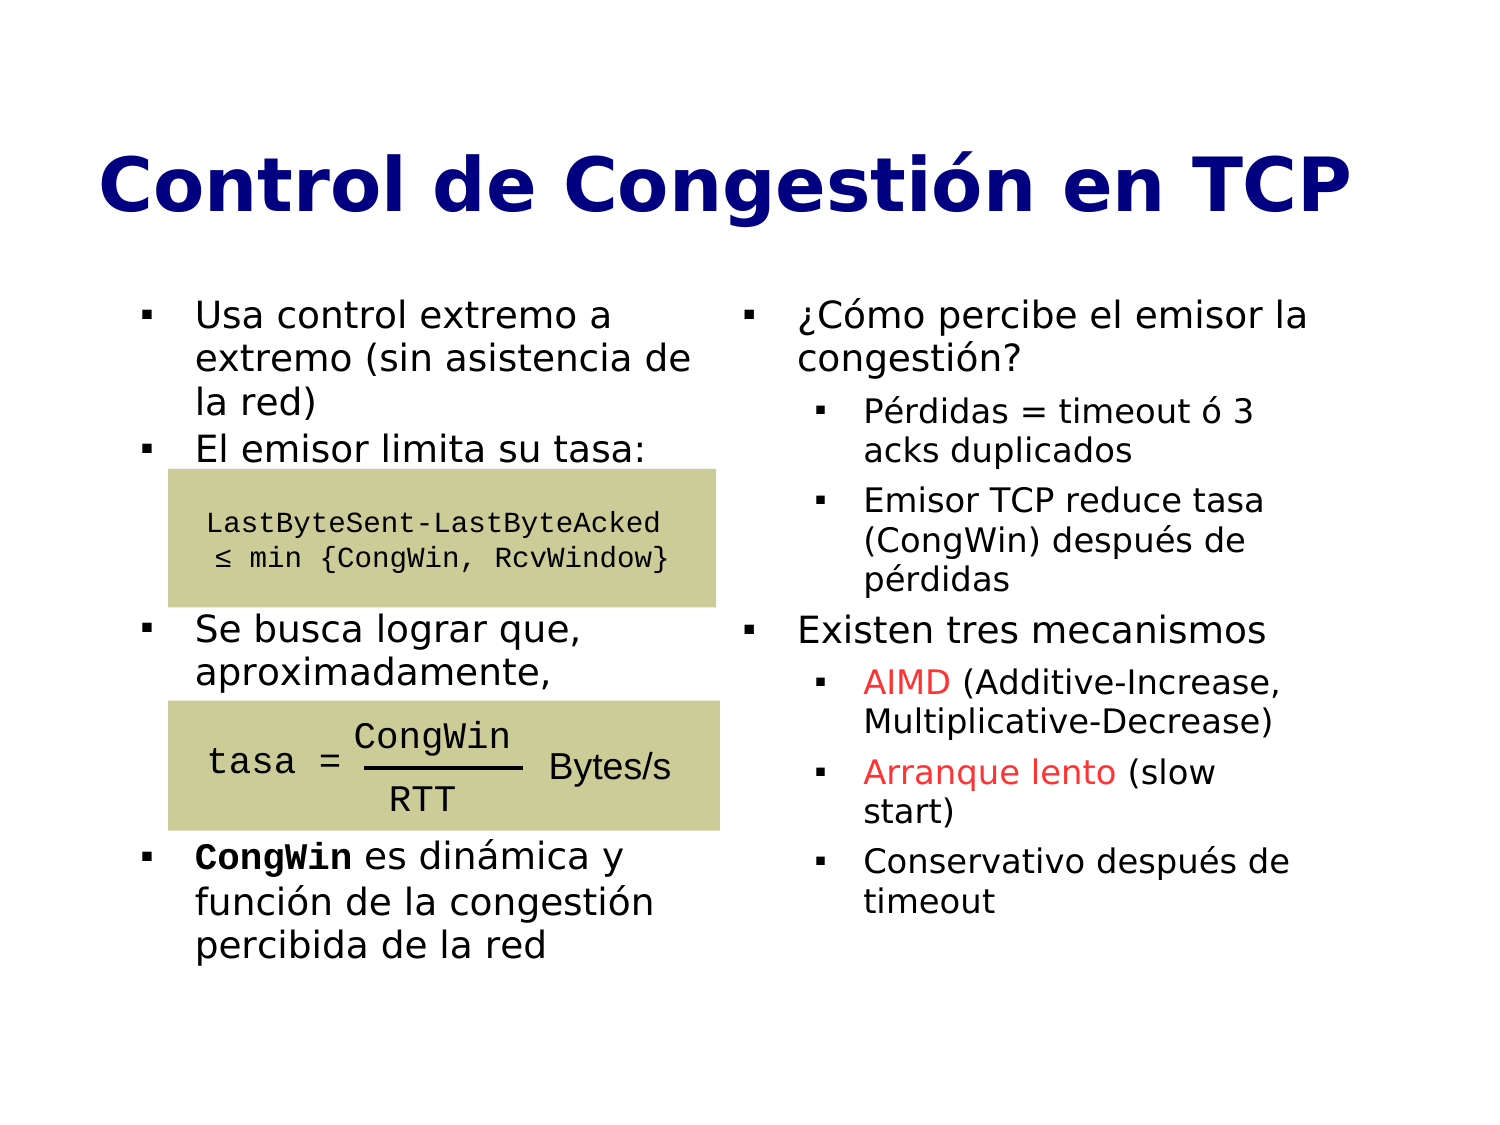

# Control de Congestión en TCP
Usa control extremo a extremo (sin asistencia de la red)
El emisor limita su tasa:
Se busca lograr que, aproximadamente,
CongWin es dinámica y función de la congestión percibida de la red
¿Cómo percibe el emisor la congestión?
Pérdidas = timeout ó 3 acks duplicados
Emisor TCP reduce tasa (CongWin) después de pérdidas
Existen tres mecanismos
AIMD (Additive-Increase, Multiplicative-Decrease)
Arranque lento (slow start)
Conservativo después de timeout
LastByteSent-LastByteAcked
≤ min {CongWin, RcvWindow}
CongWin
tasa =
Bytes/s
RTT